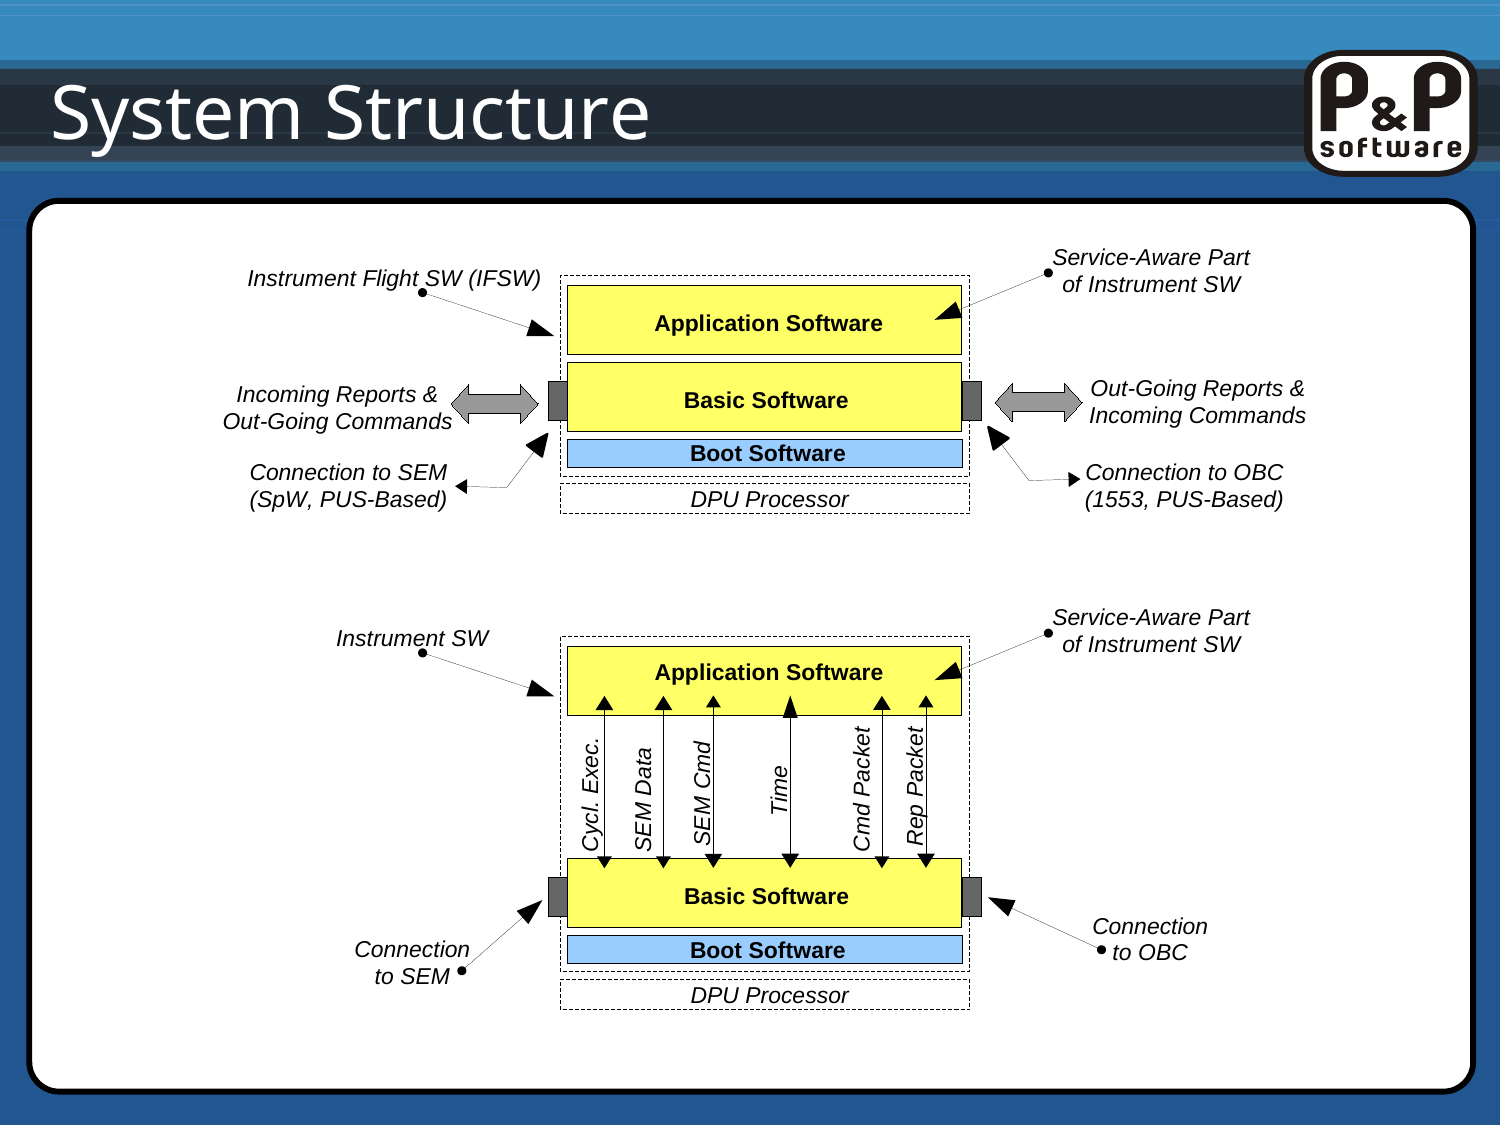

# System Structure
Service-Aware Part
of Instrument SW
Instrument Flight SW (IFSW)
Application Software
Out-Going Reports &
Incoming Commands
Incoming Reports &
Out-Going Commands
Basic Software
Boot Software
Connection to OBC
(1553, PUS-Based)
Connection to SEM
(SpW, PUS-Based)
DPU Processor
Service-Aware Part
of Instrument SW
Instrument SW
Application Software
Rep Packet
SEM Cmd
Cmd Packet
Cycl. Exec.
SEM Data
Time
Basic Software
Connection
to OBC
Connection
to SEM
Boot Software
DPU Processor